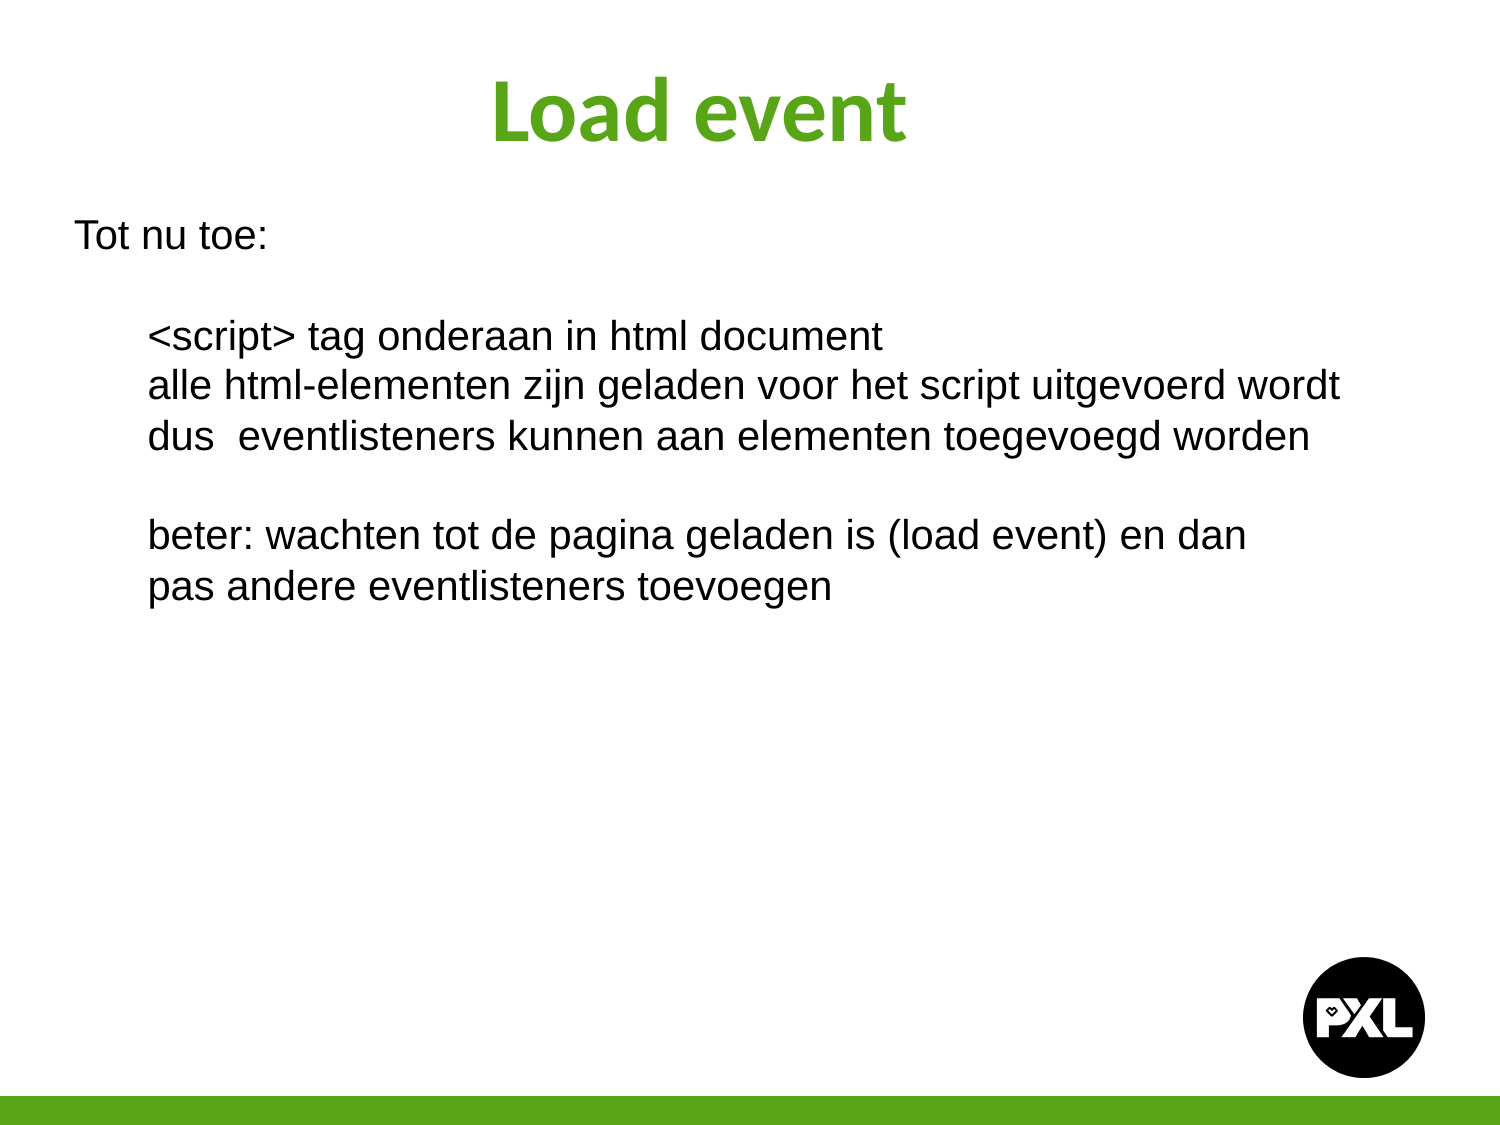

Load event
Tot nu toe:
	<script> tag onderaan in html document
	alle html-elementen zijn geladen voor het script uitgevoerd wordt 	dus eventlisteners kunnen aan elementen toegevoegd worden
	beter: wachten tot de pagina geladen is (load event) en dan
	pas andere eventlisteners toevoegen